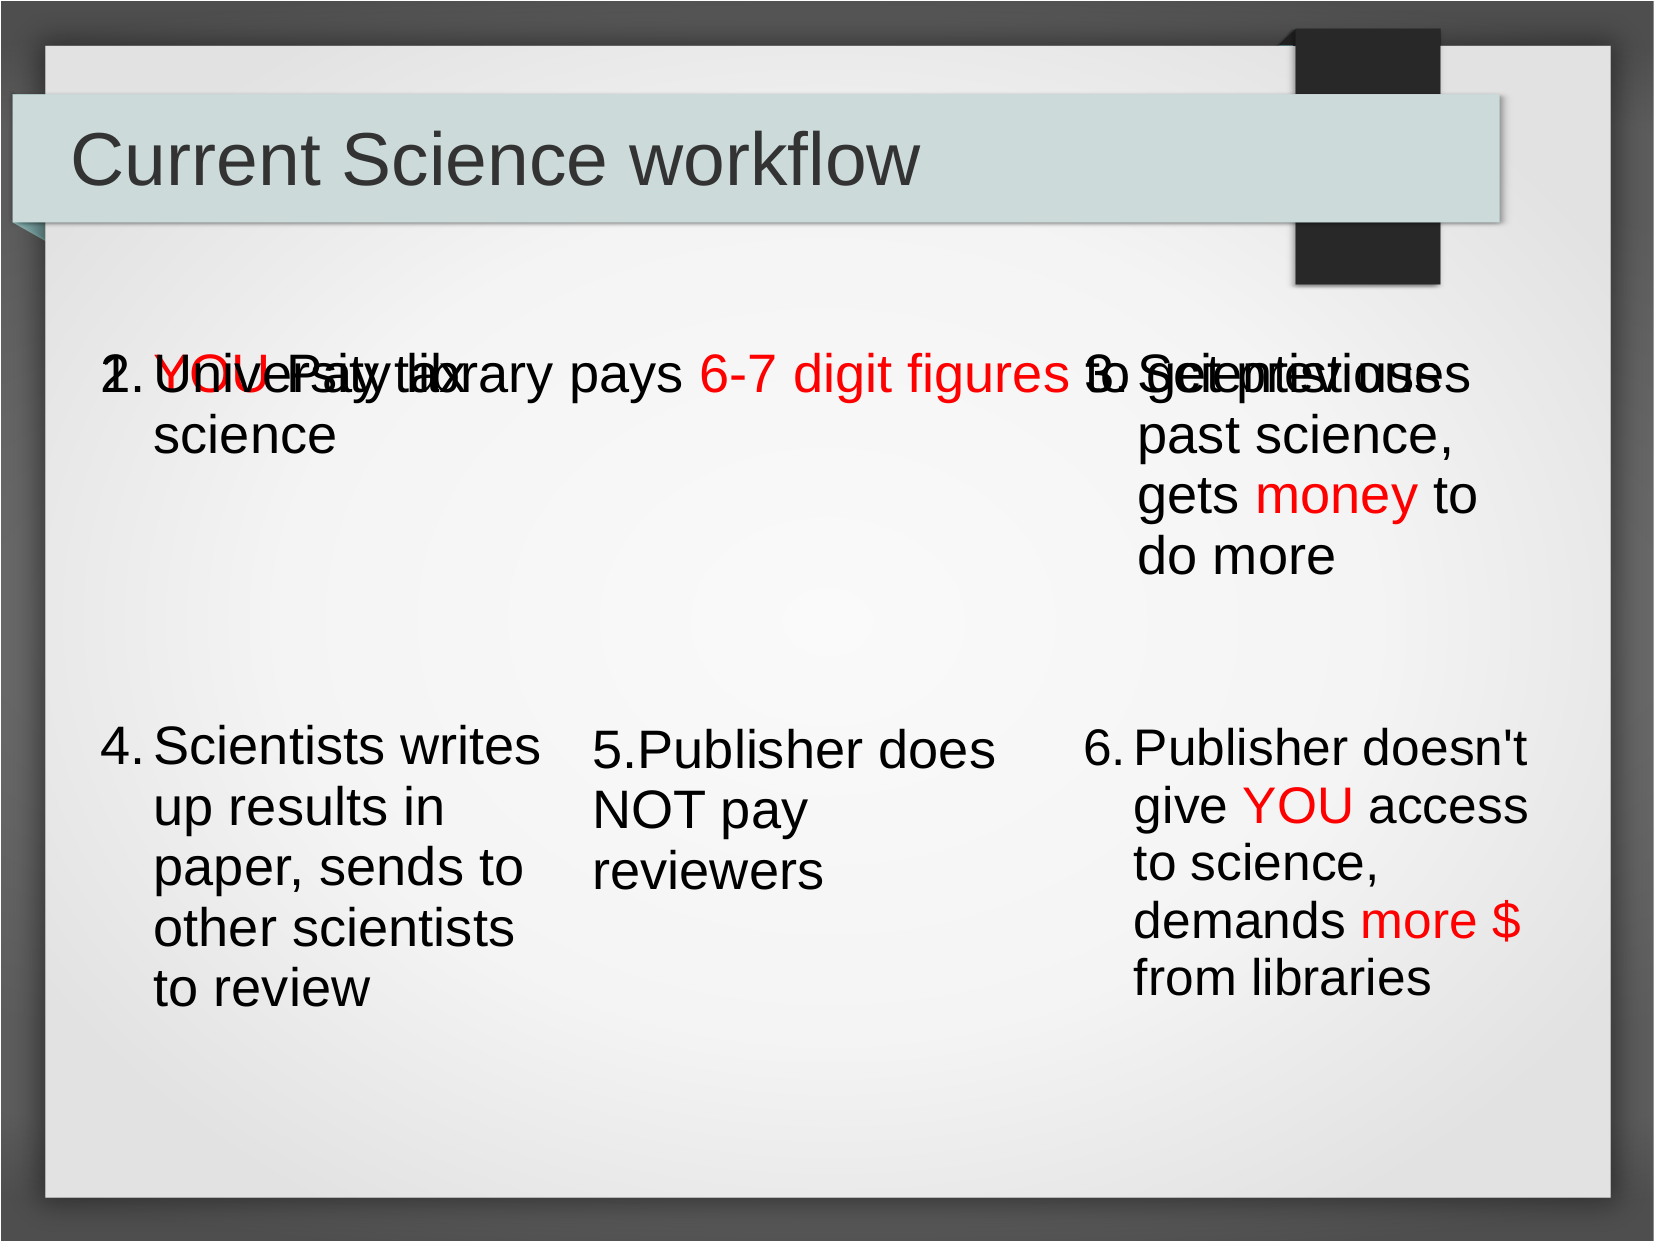

# Current Science workflow
YOU Pay tax
University library pays 6-7 digit figures to get previous science
Scientist uses past science, gets money to do more
Scientists writes up results in paper, sends to other scientists to review
Publisher does NOT pay reviewers
Publisher doesn't give YOU access to science, demands more $ from libraries